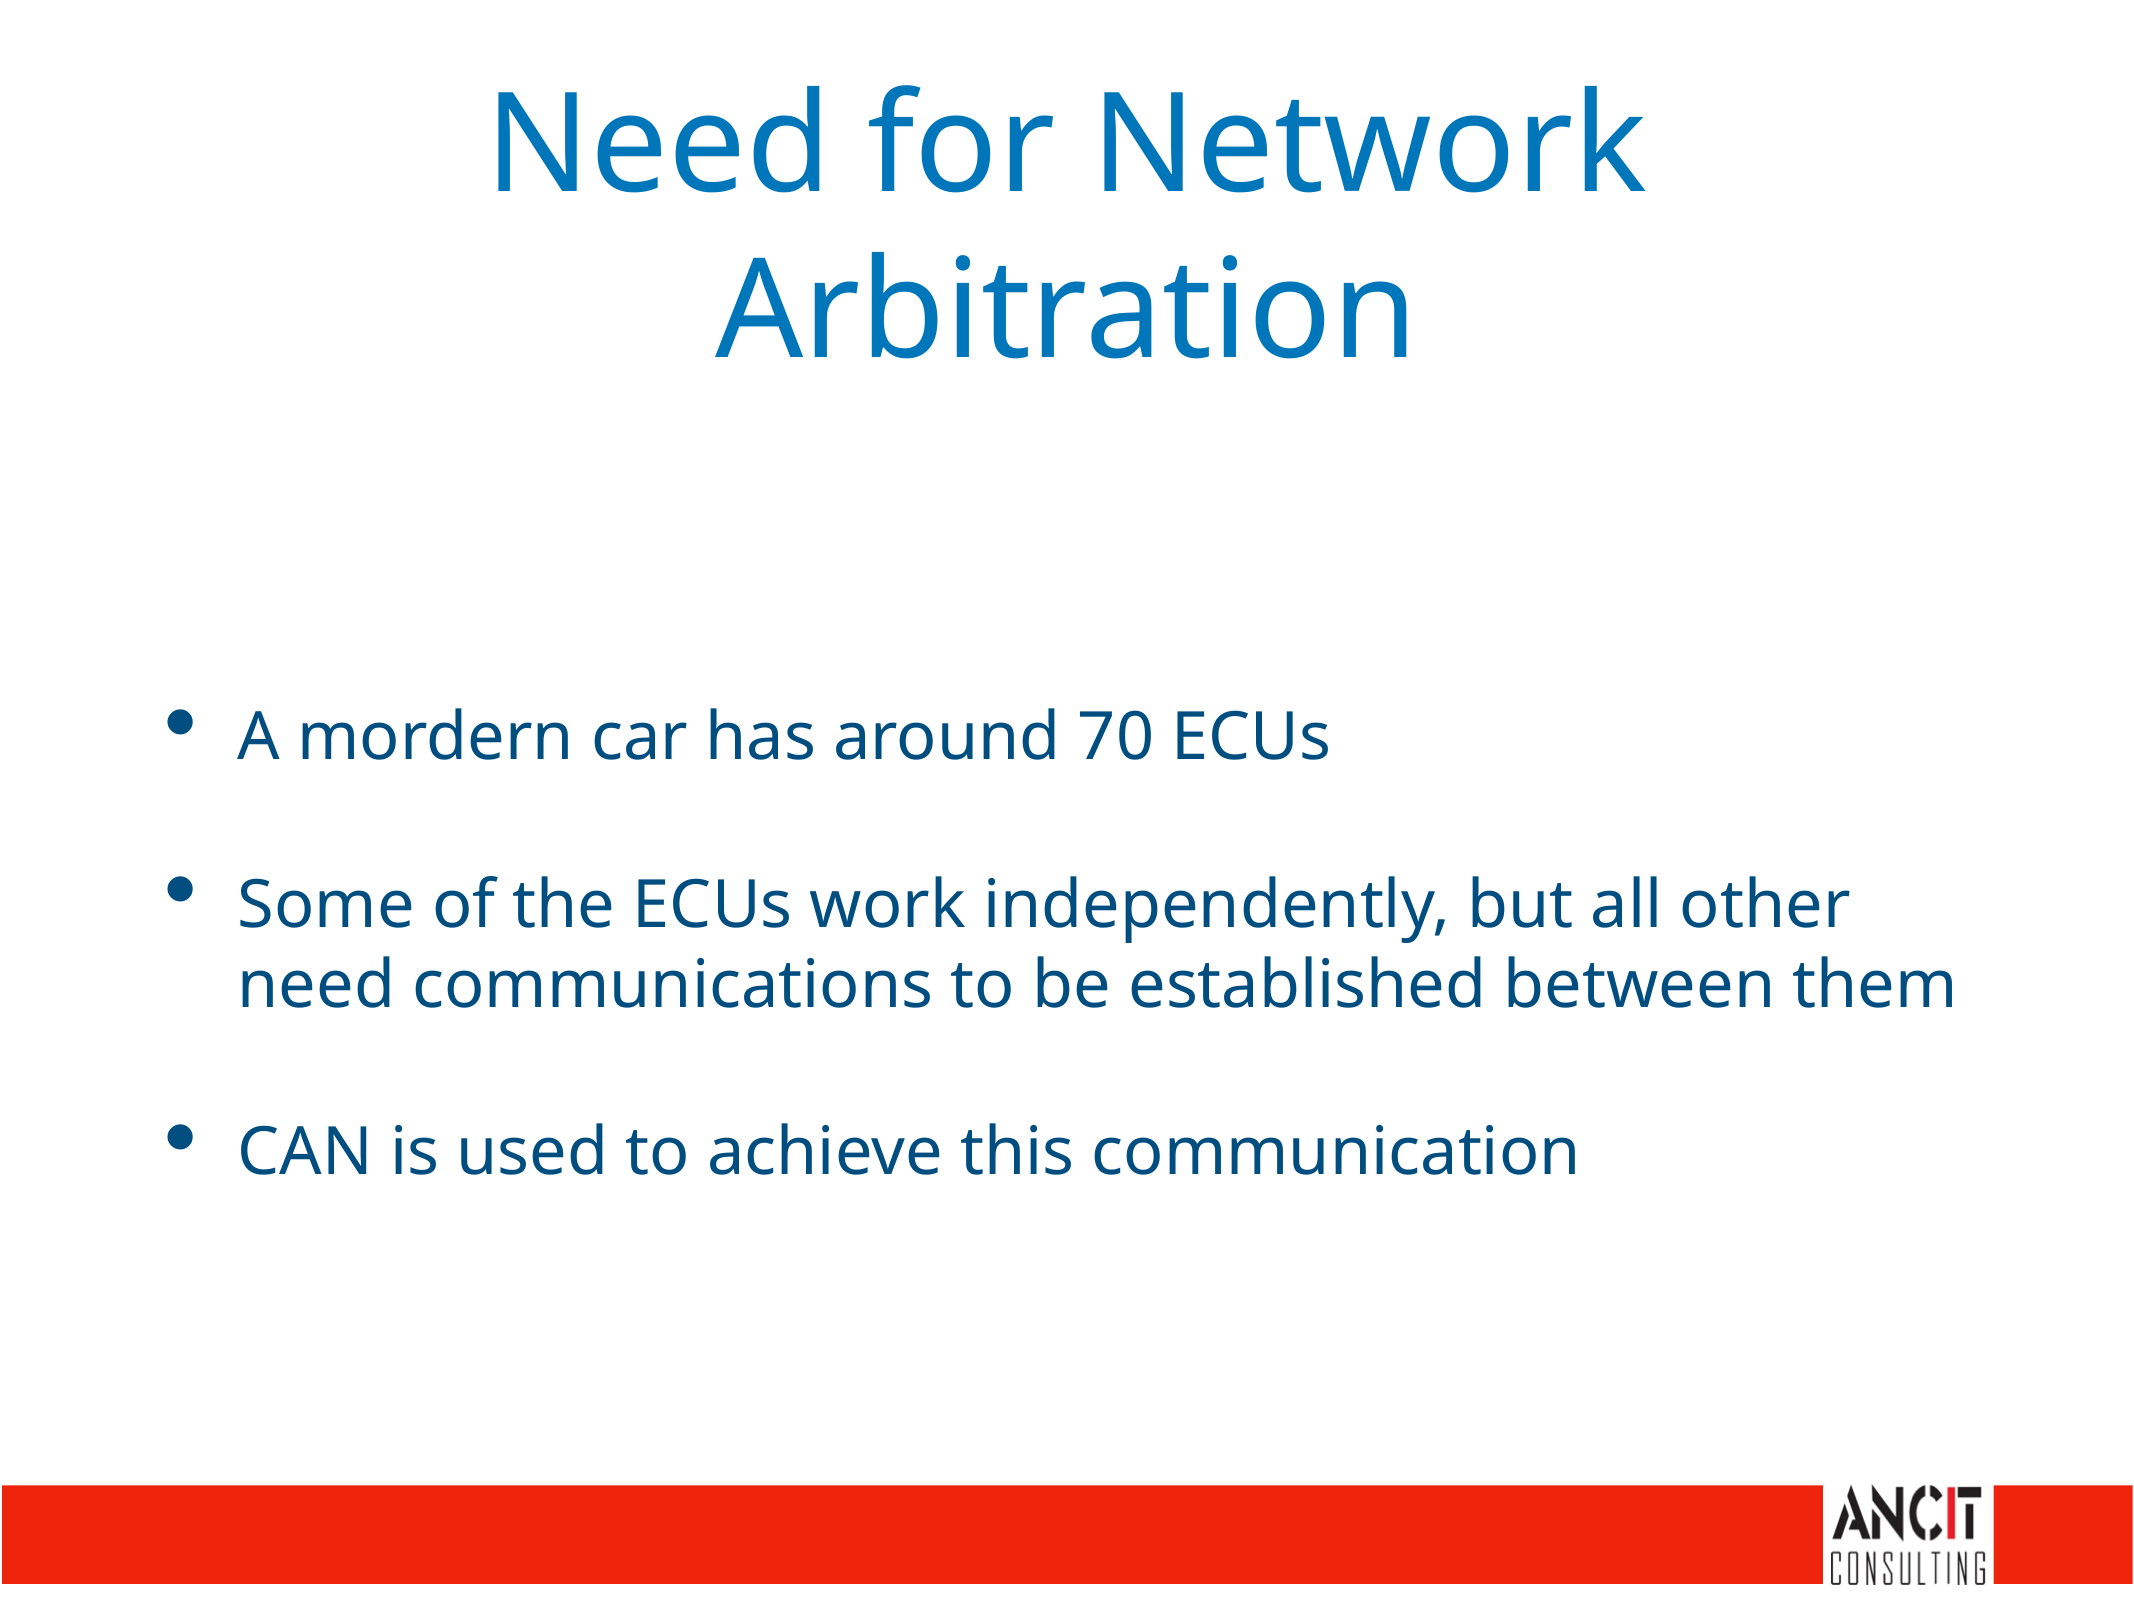

# Need for Network Arbitration
A mordern car has around 70 ECUs
Some of the ECUs work independently, but all other need communications to be established between them
CAN is used to achieve this communication